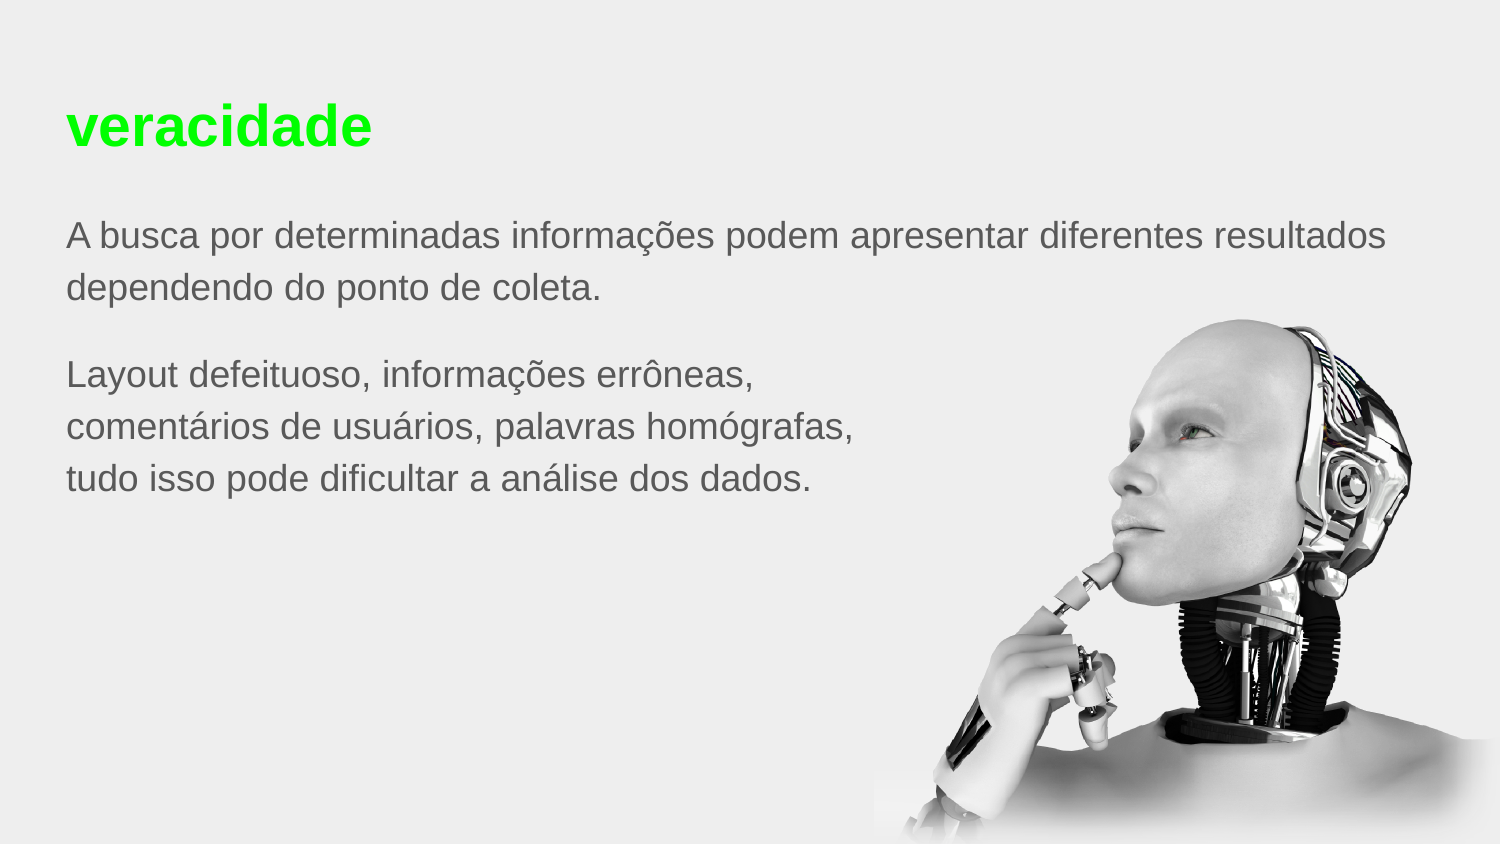

# veracidade
A busca por determinadas informações podem apresentar diferentes resultados dependendo do ponto de coleta.
Layout defeituoso, informações errôneas, comentários de usuários, palavras homógrafas, tudo isso pode dificultar a análise dos dados.